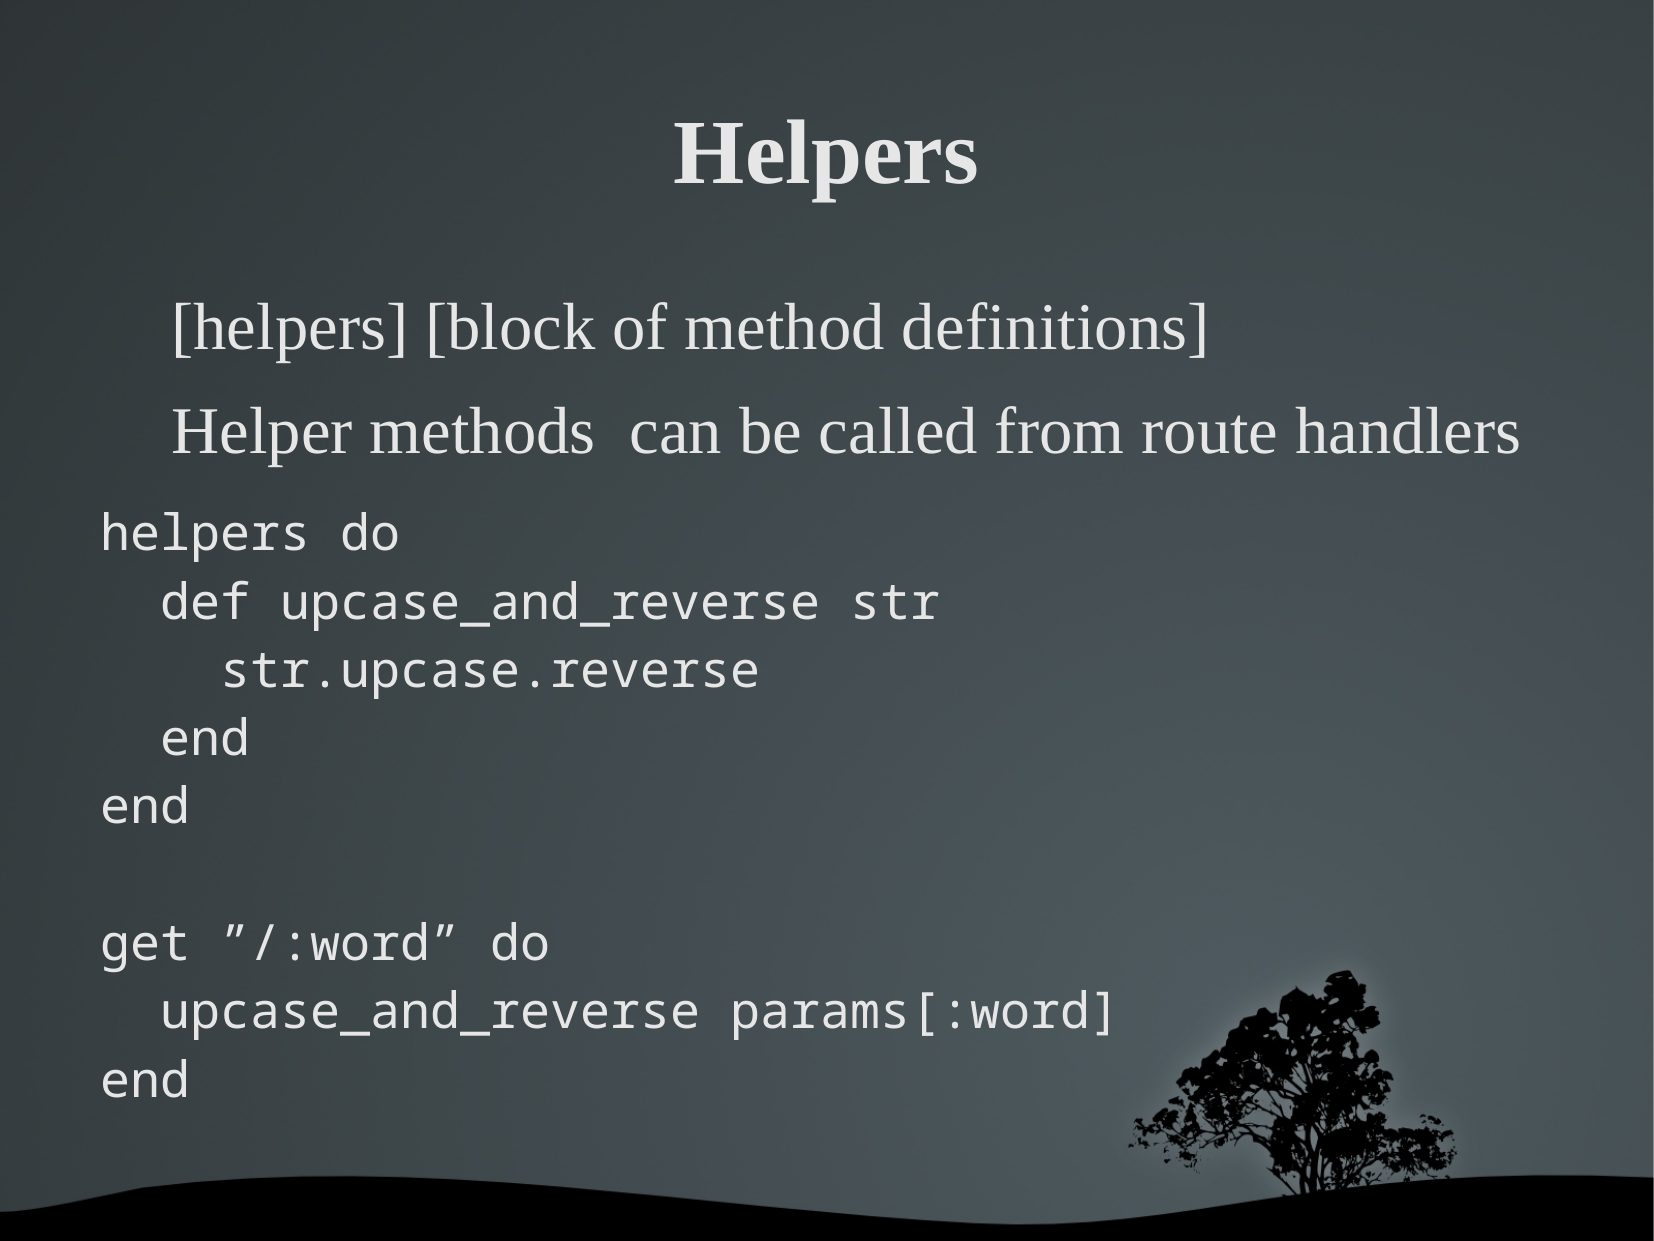

# Helpers
[helpers] [block of method definitions]
Helper methods can be called from route handlers
helpers do
 def upcase_and_reverse str
 str.upcase.reverse
 end
end
get ”/:word” do
 upcase_and_reverse params[:word]
end